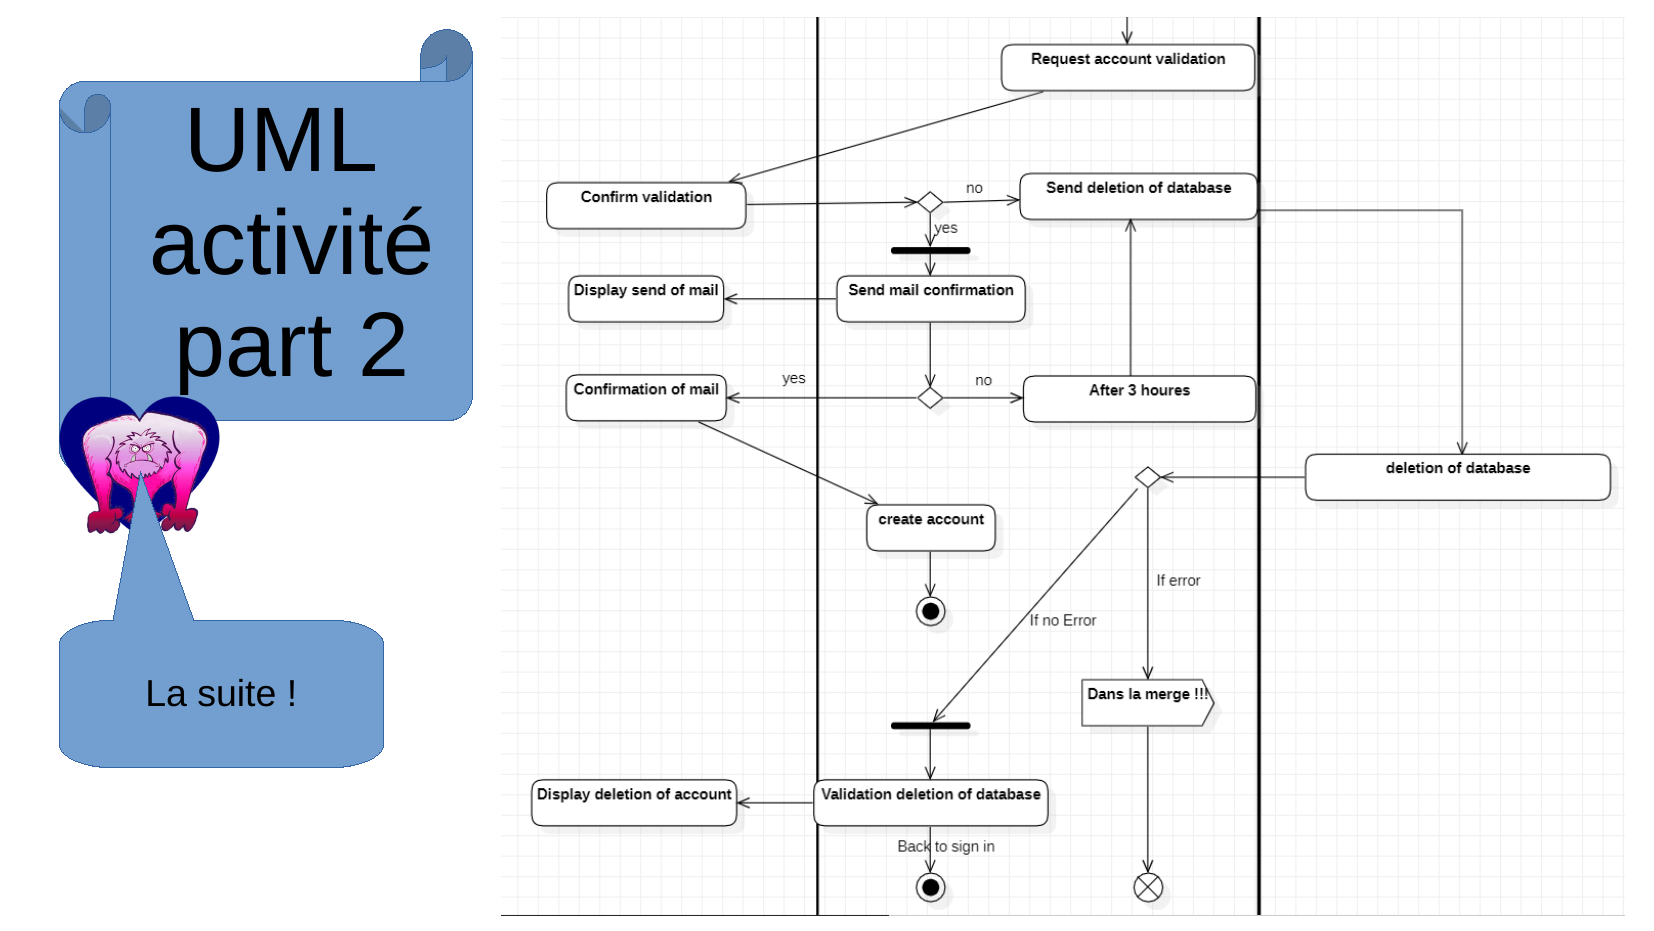

# UML activité part 2
La suite !